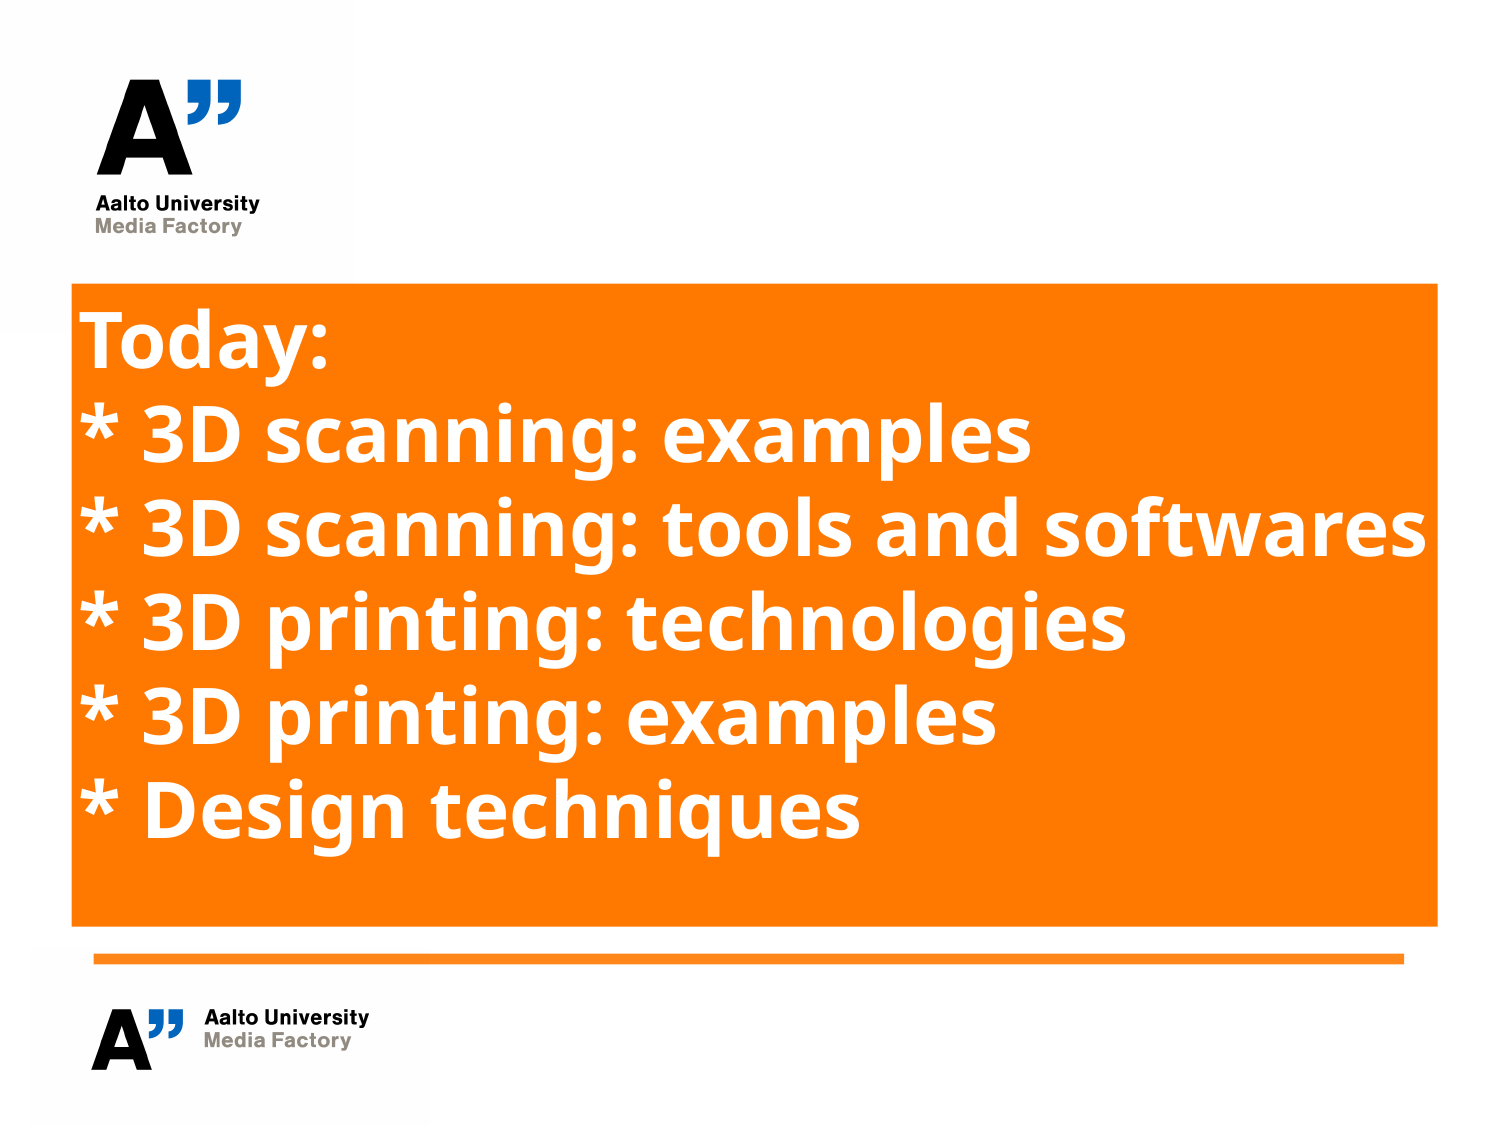

#
Today:
* 3D scanning: examples
* 3D scanning: tools and softwares
* 3D printing: technologies
* 3D printing: examples
* Design techniques